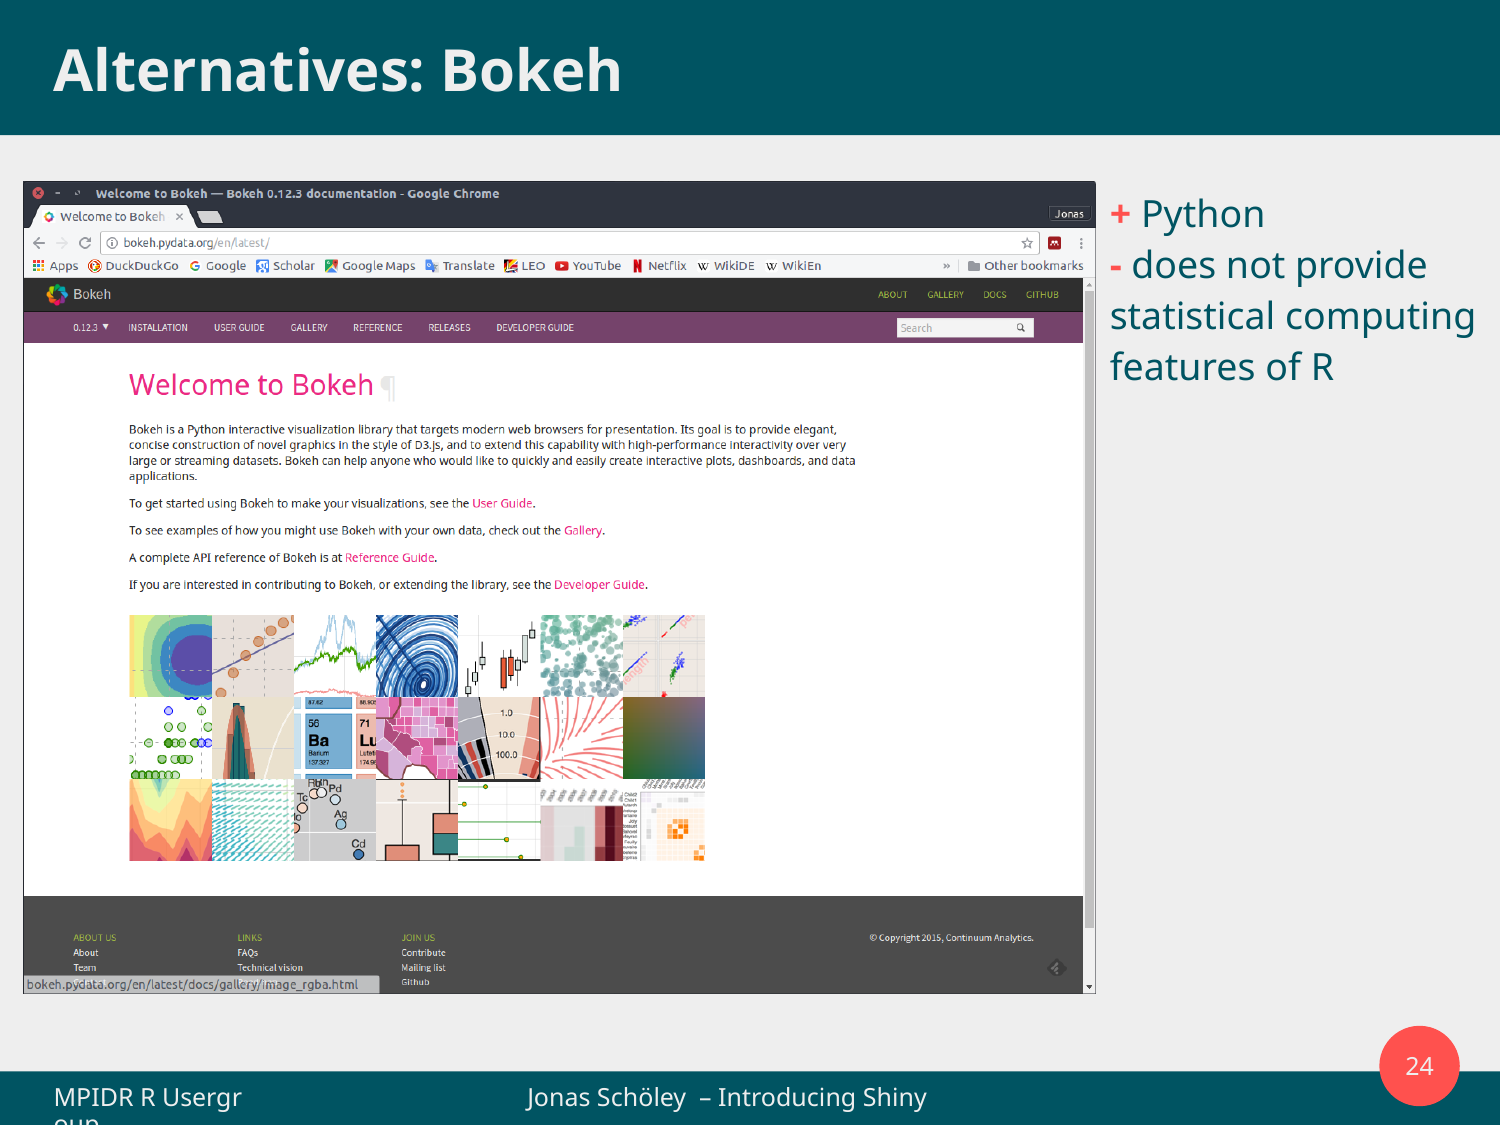

# Alternatives: Bokeh
+ Python
- does not provide statistical computing features of R
24
MPIDR R Usergroup
Jonas Schöley – Introducing Shiny